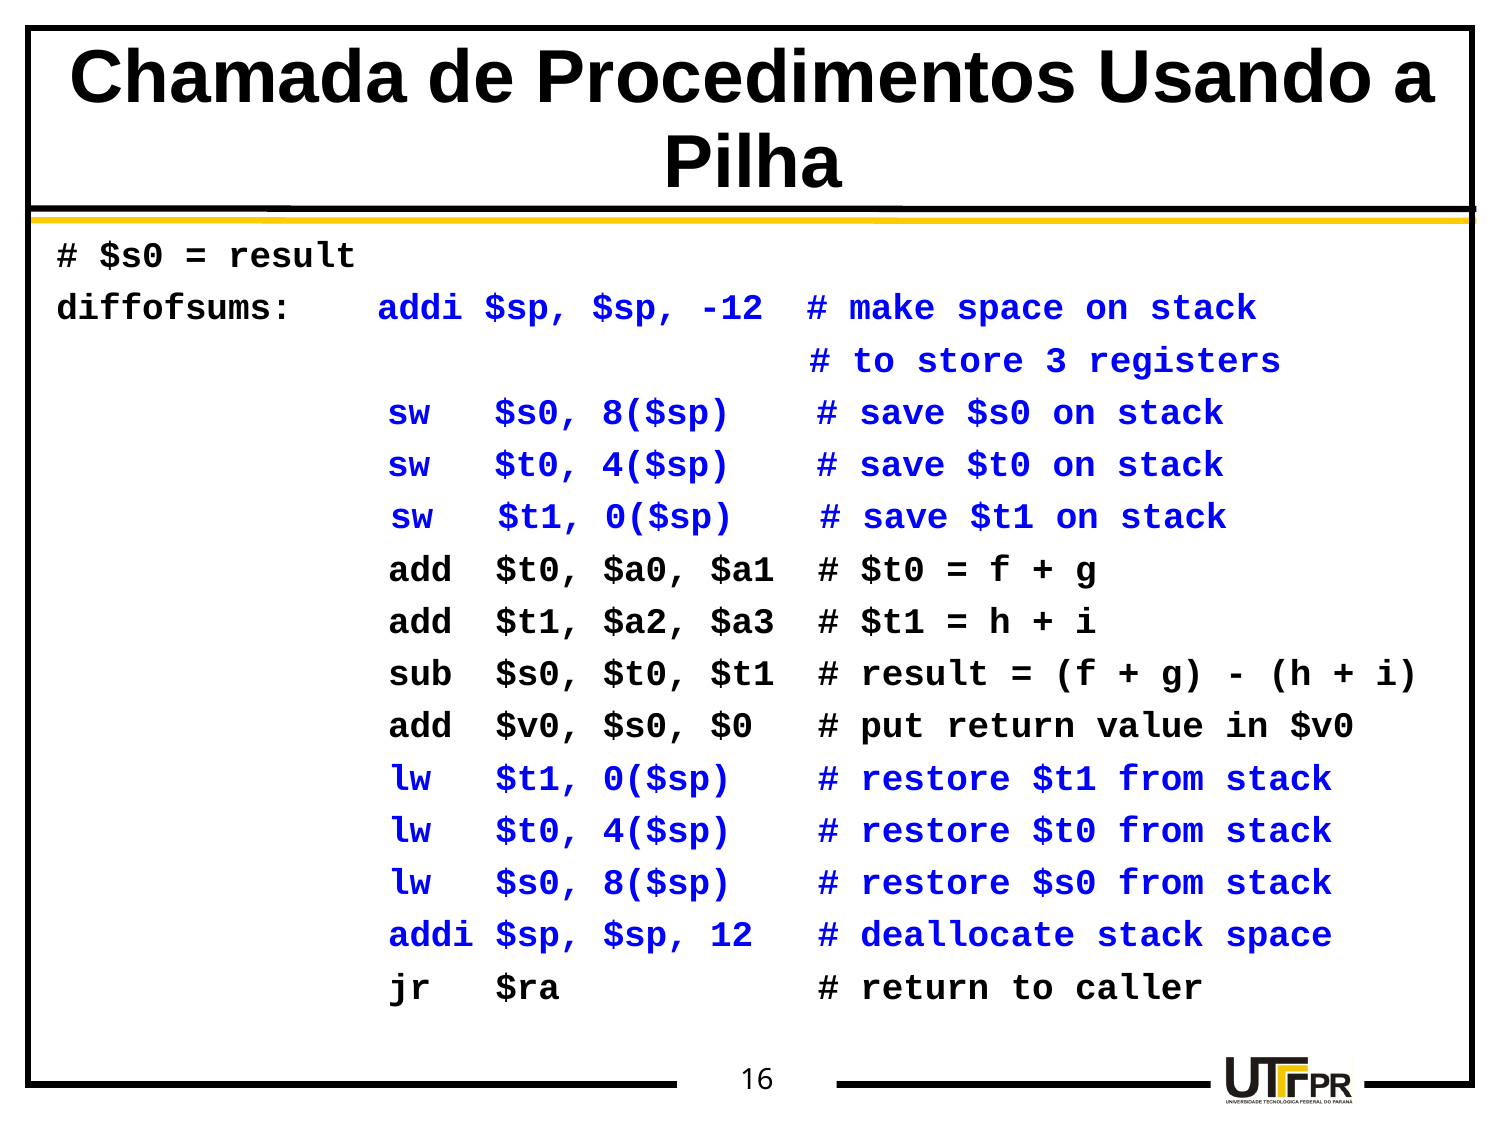

# Chamada de Procedimentos Usando a Pilha
# $s0 = result
diffofsums:	addi $sp, $sp, -12 # make space on stack
 				 				 		# to store 3 registers
 sw $s0, 8($sp) # save $s0 on stack
 sw $t0, 4($sp) # save $t0 on stack
 										 sw $t1, 0($sp) # save $t1 on stack
 add $t0, $a0, $a1 # $t0 = f + g
 add $t1, $a2, $a3 # $t1 = h + i
 sub $s0, $t0, $t1 # result = (f + g) - (h + i)
 add $v0, $s0, $0 # put return value in $v0
 lw $t1, 0($sp) # restore $t1 from stack
 lw $t0, 4($sp) # restore $t0 from stack
 lw $s0, 8($sp) # restore $s0 from stack
 addi $sp, $sp, 12 # deallocate stack space
 jr $ra # return to caller